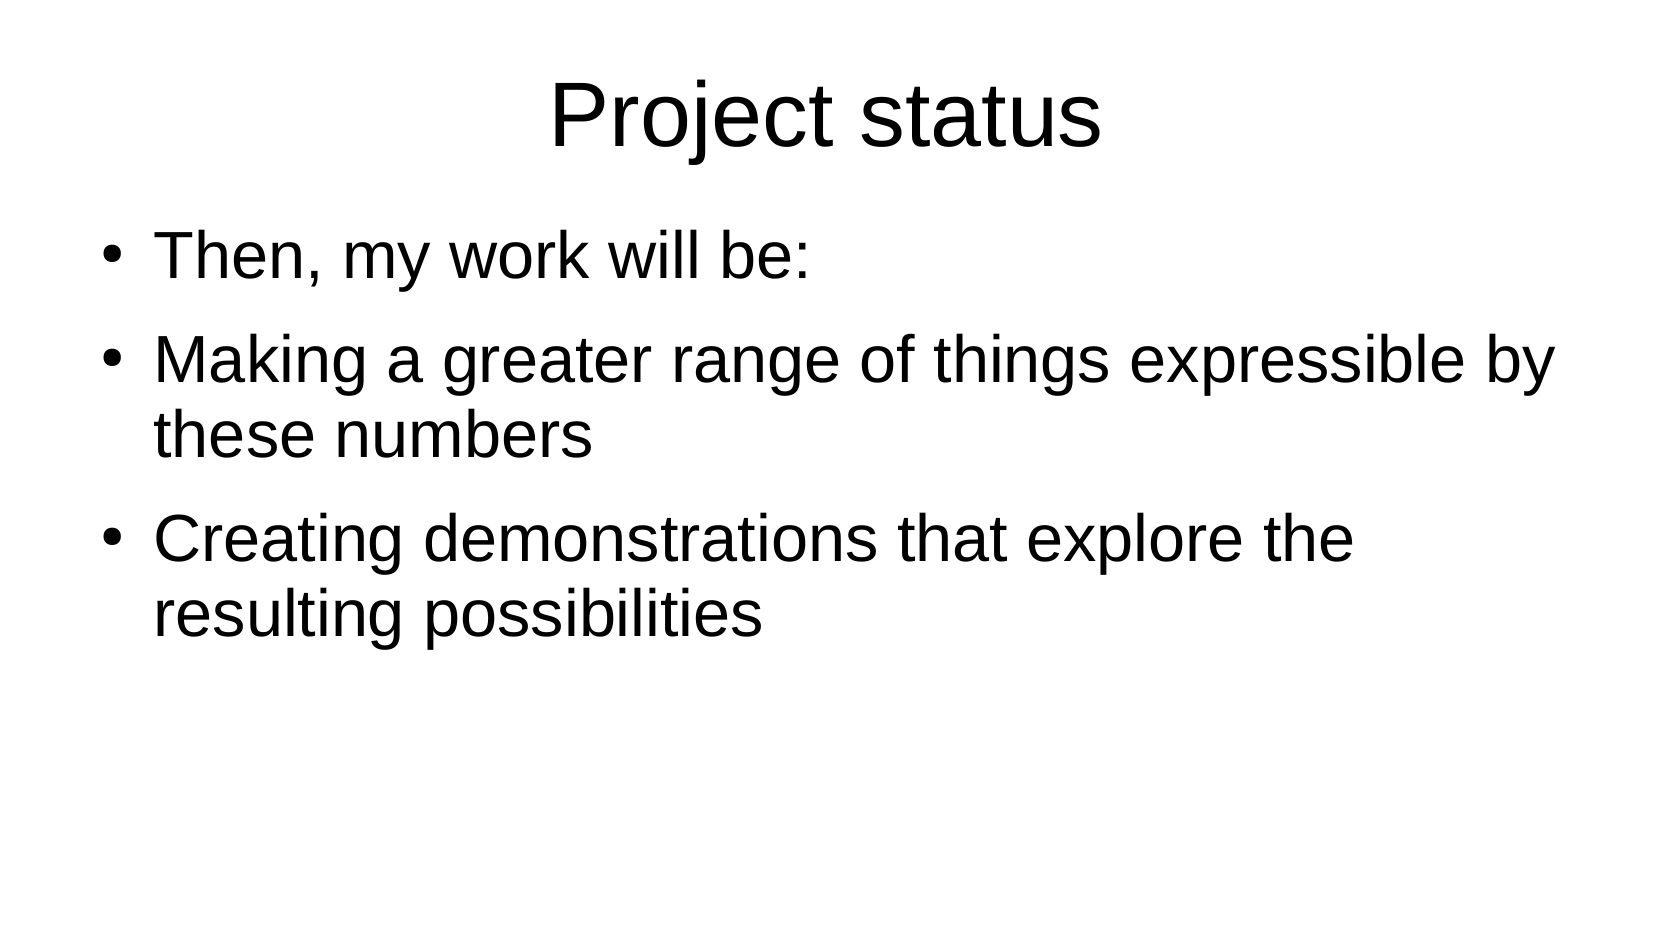

# Project status
Then, my work will be:
Making a greater range of things expressible by these numbers
Creating demonstrations that explore the resulting possibilities